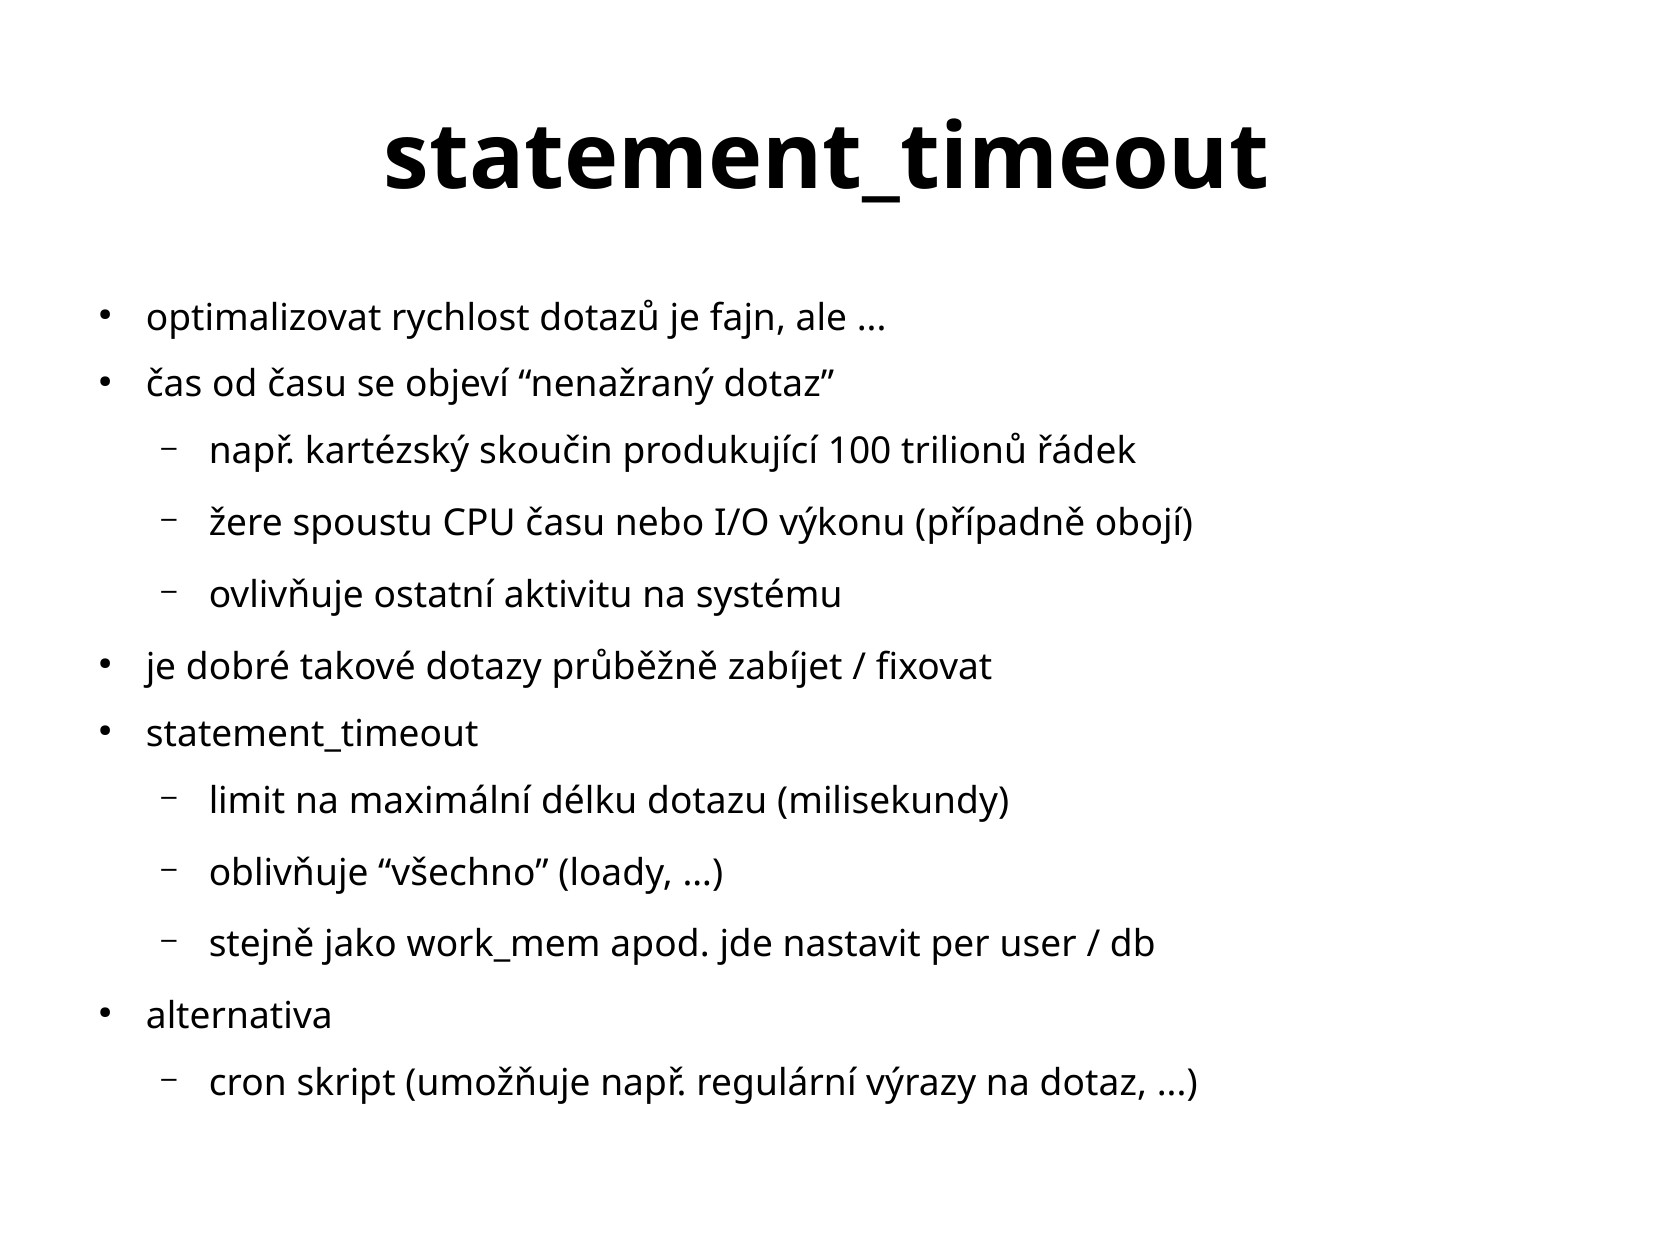

# statement_timeout
optimalizovat rychlost dotazů je fajn, ale ...
čas od času se objeví “nenažraný dotaz”
např. kartézský skoučin produkující 100 trilionů řádek
žere spoustu CPU času nebo I/O výkonu (případně obojí)
ovlivňuje ostatní aktivitu na systému
je dobré takové dotazy průběžně zabíjet / fixovat
statement_timeout
limit na maximální délku dotazu (milisekundy)
oblivňuje “všechno” (loady, …)
stejně jako work_mem apod. jde nastavit per user / db
alternativa
cron skript (umožňuje např. regulární výrazy na dotaz, ...)